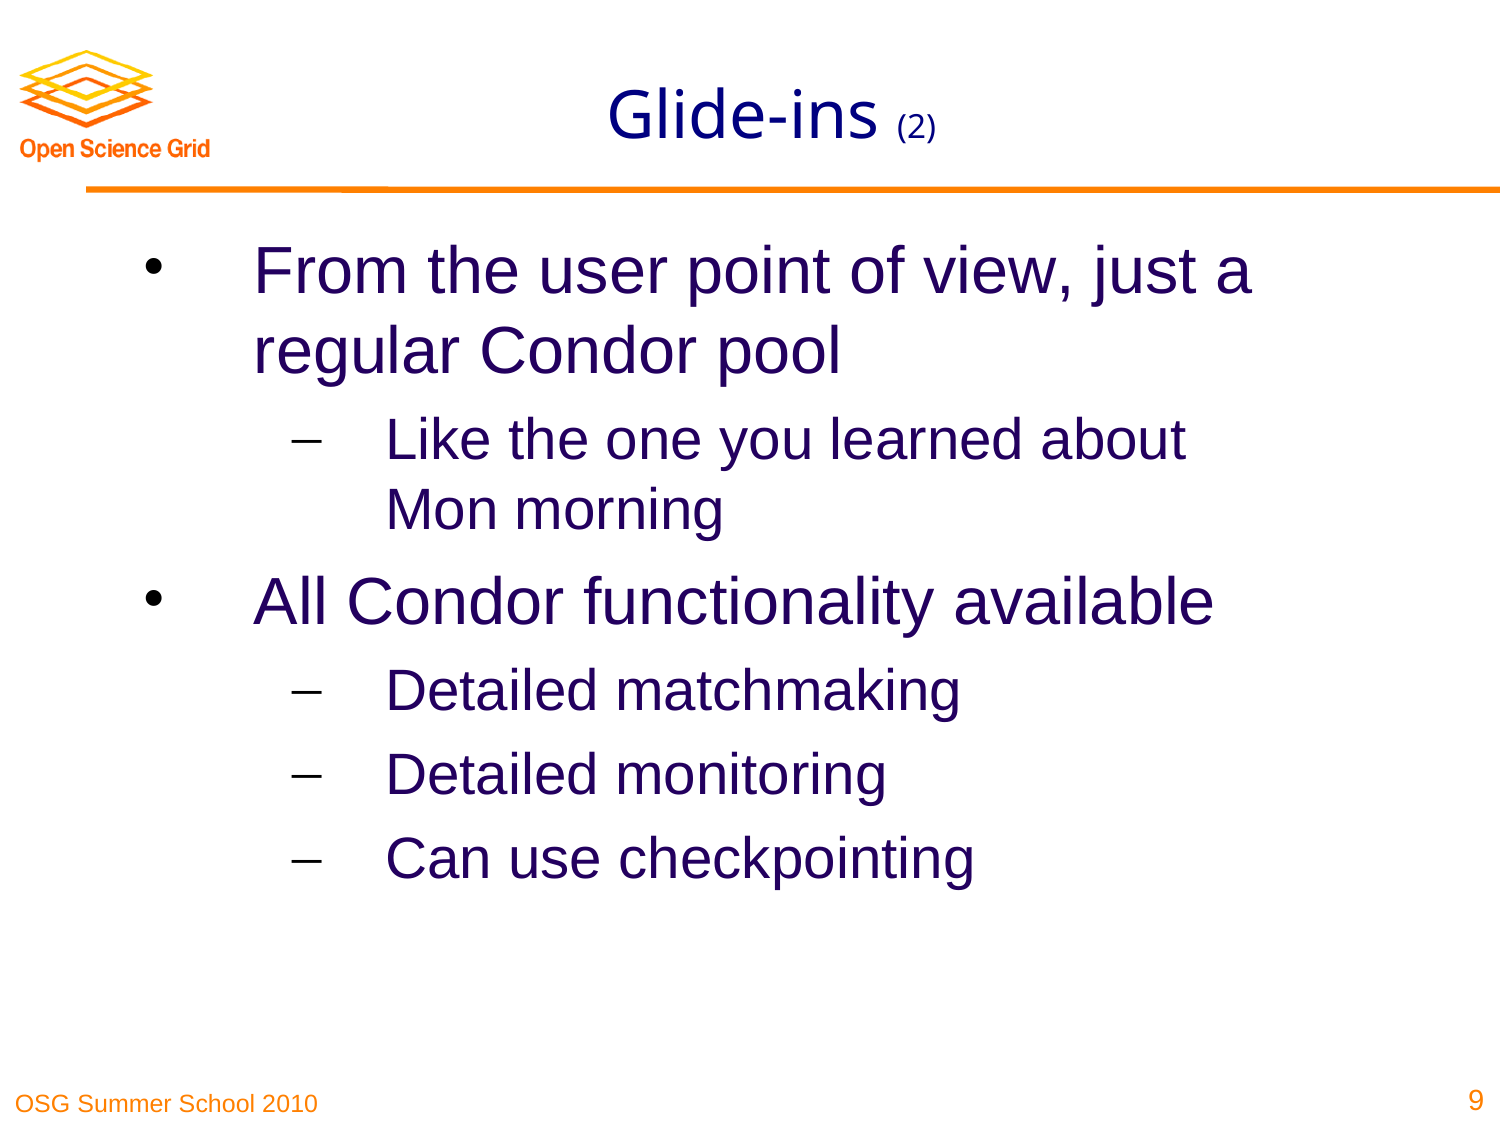

# Glide-ins (2)
From the user point of view, just a regular Condor pool
Like the one you learned about
Mon morning
All Condor functionality available
Detailed matchmaking
Detailed monitoring
Can use checkpointing
9